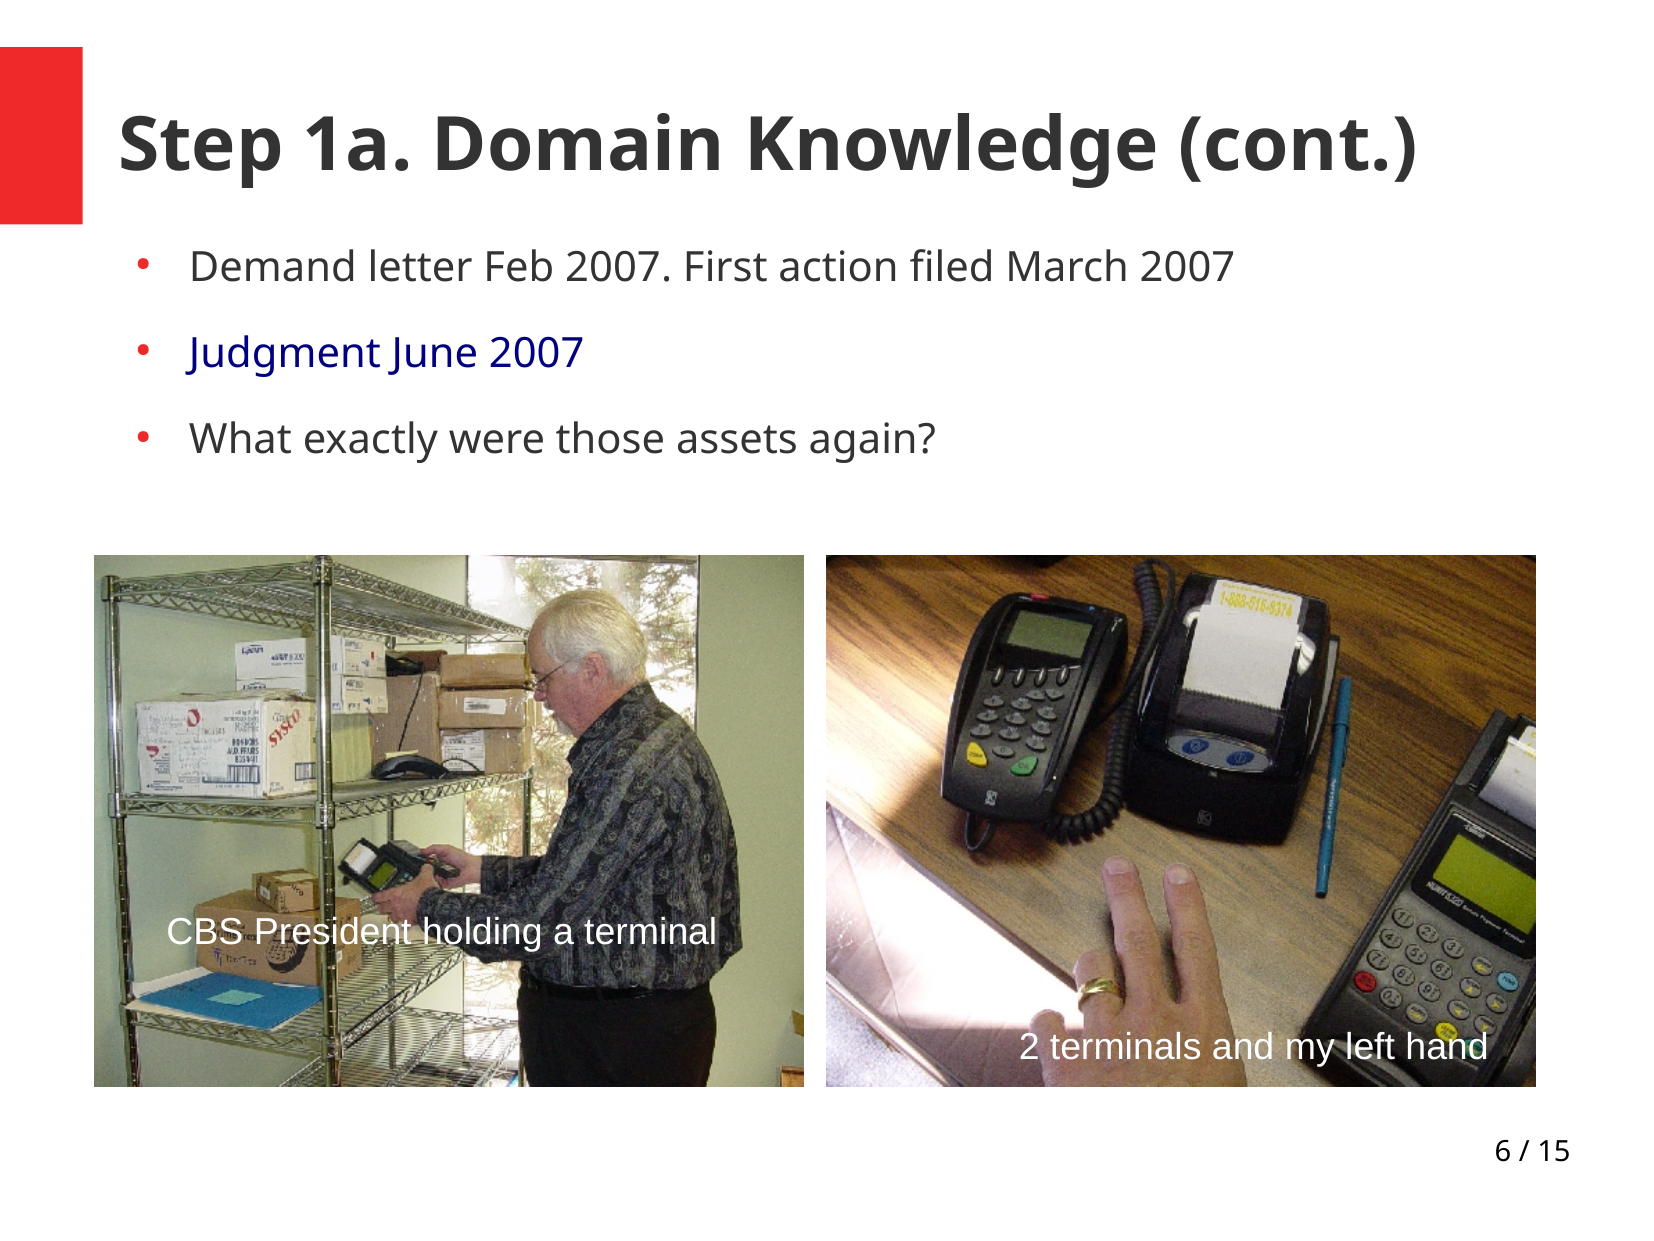

# Step 1a. Domain Knowledge (cont.)
Demand letter Feb 2007. First action filed March 2007
Judgment June 2007
What exactly were those assets again?
CBS President holding a terminal
2 terminals and my left hand
6